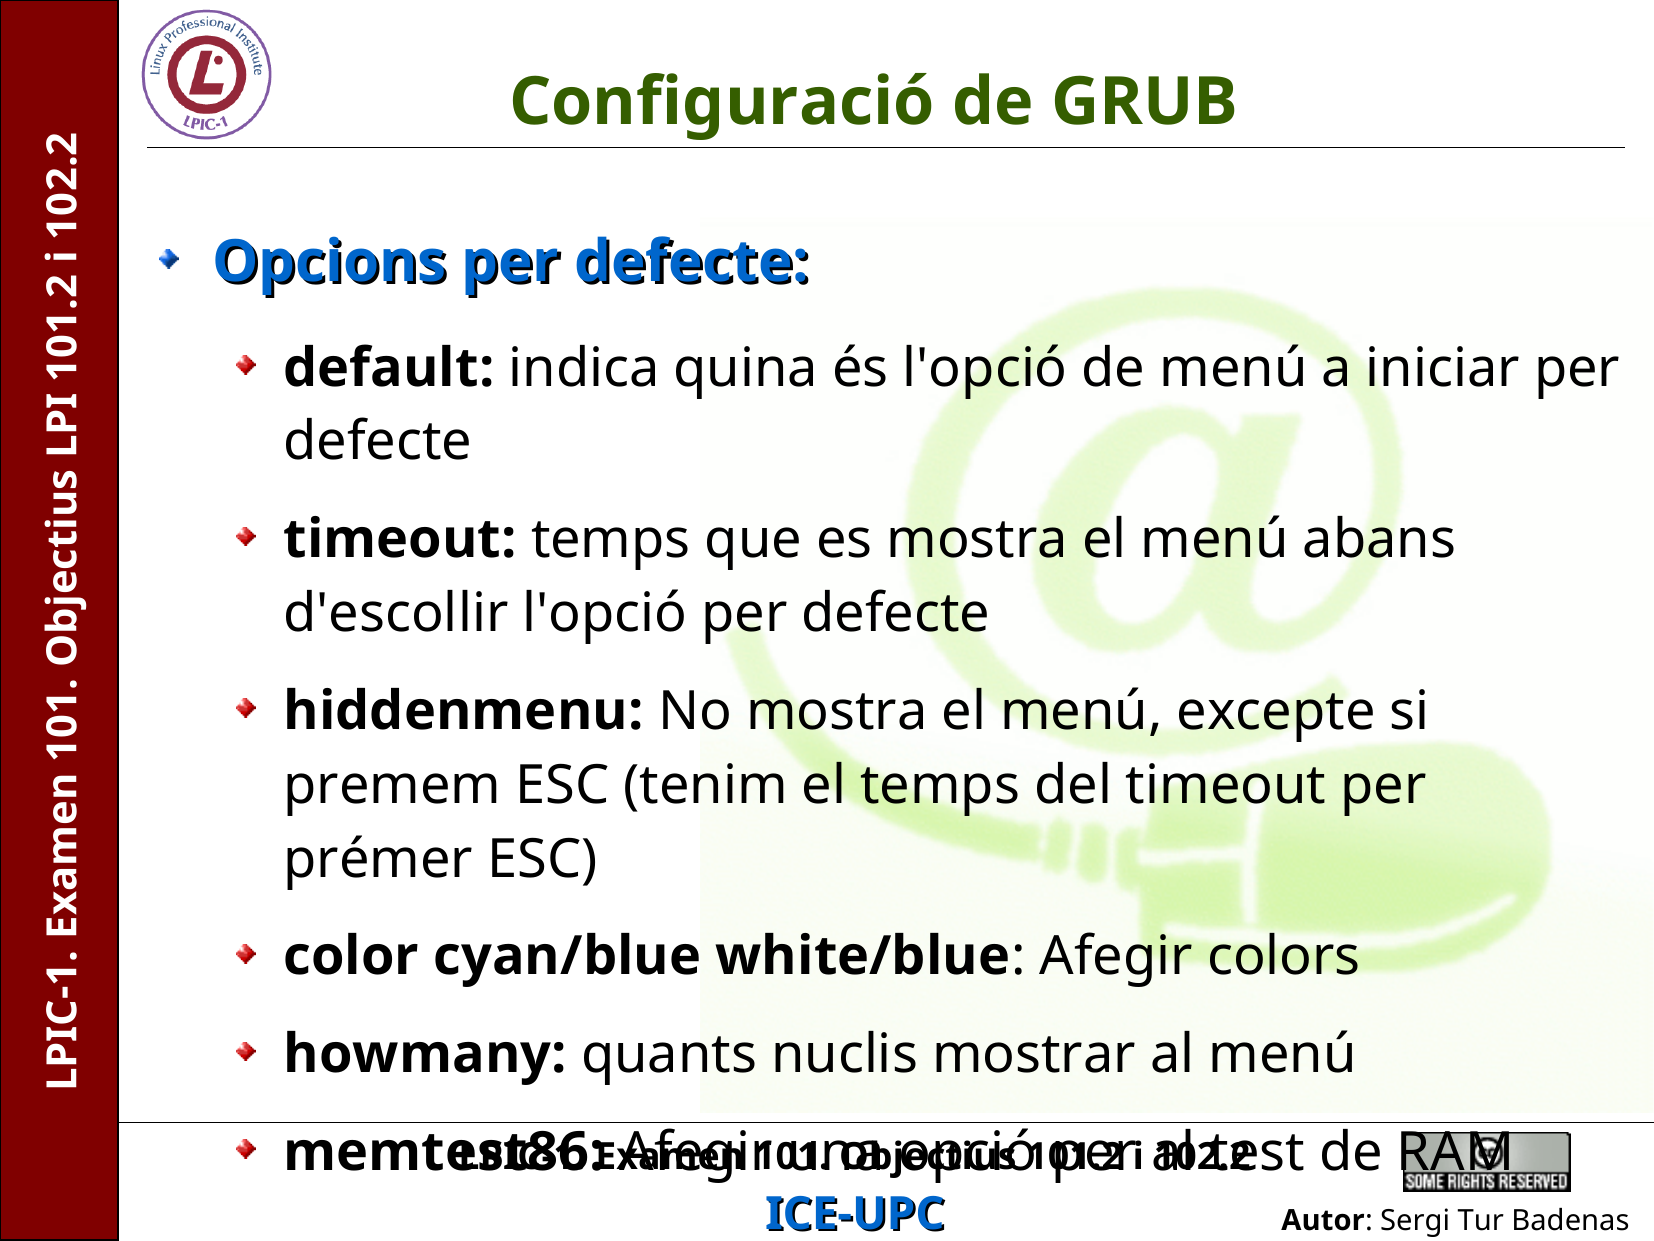

# Configuració de GRUB
Opcions per defecte:
default: indica quina és l'opció de menú a iniciar per defecte
timeout: temps que es mostra el menú abans d'escollir l'opció per defecte
hiddenmenu: No mostra el menú, excepte si premem ESC (tenim el temps del timeout per prémer ESC)
color cyan/blue white/blue: Afegir colors
howmany: quants nuclis mostrar al menú
memtest86: Afegir una opció per al test de RAM